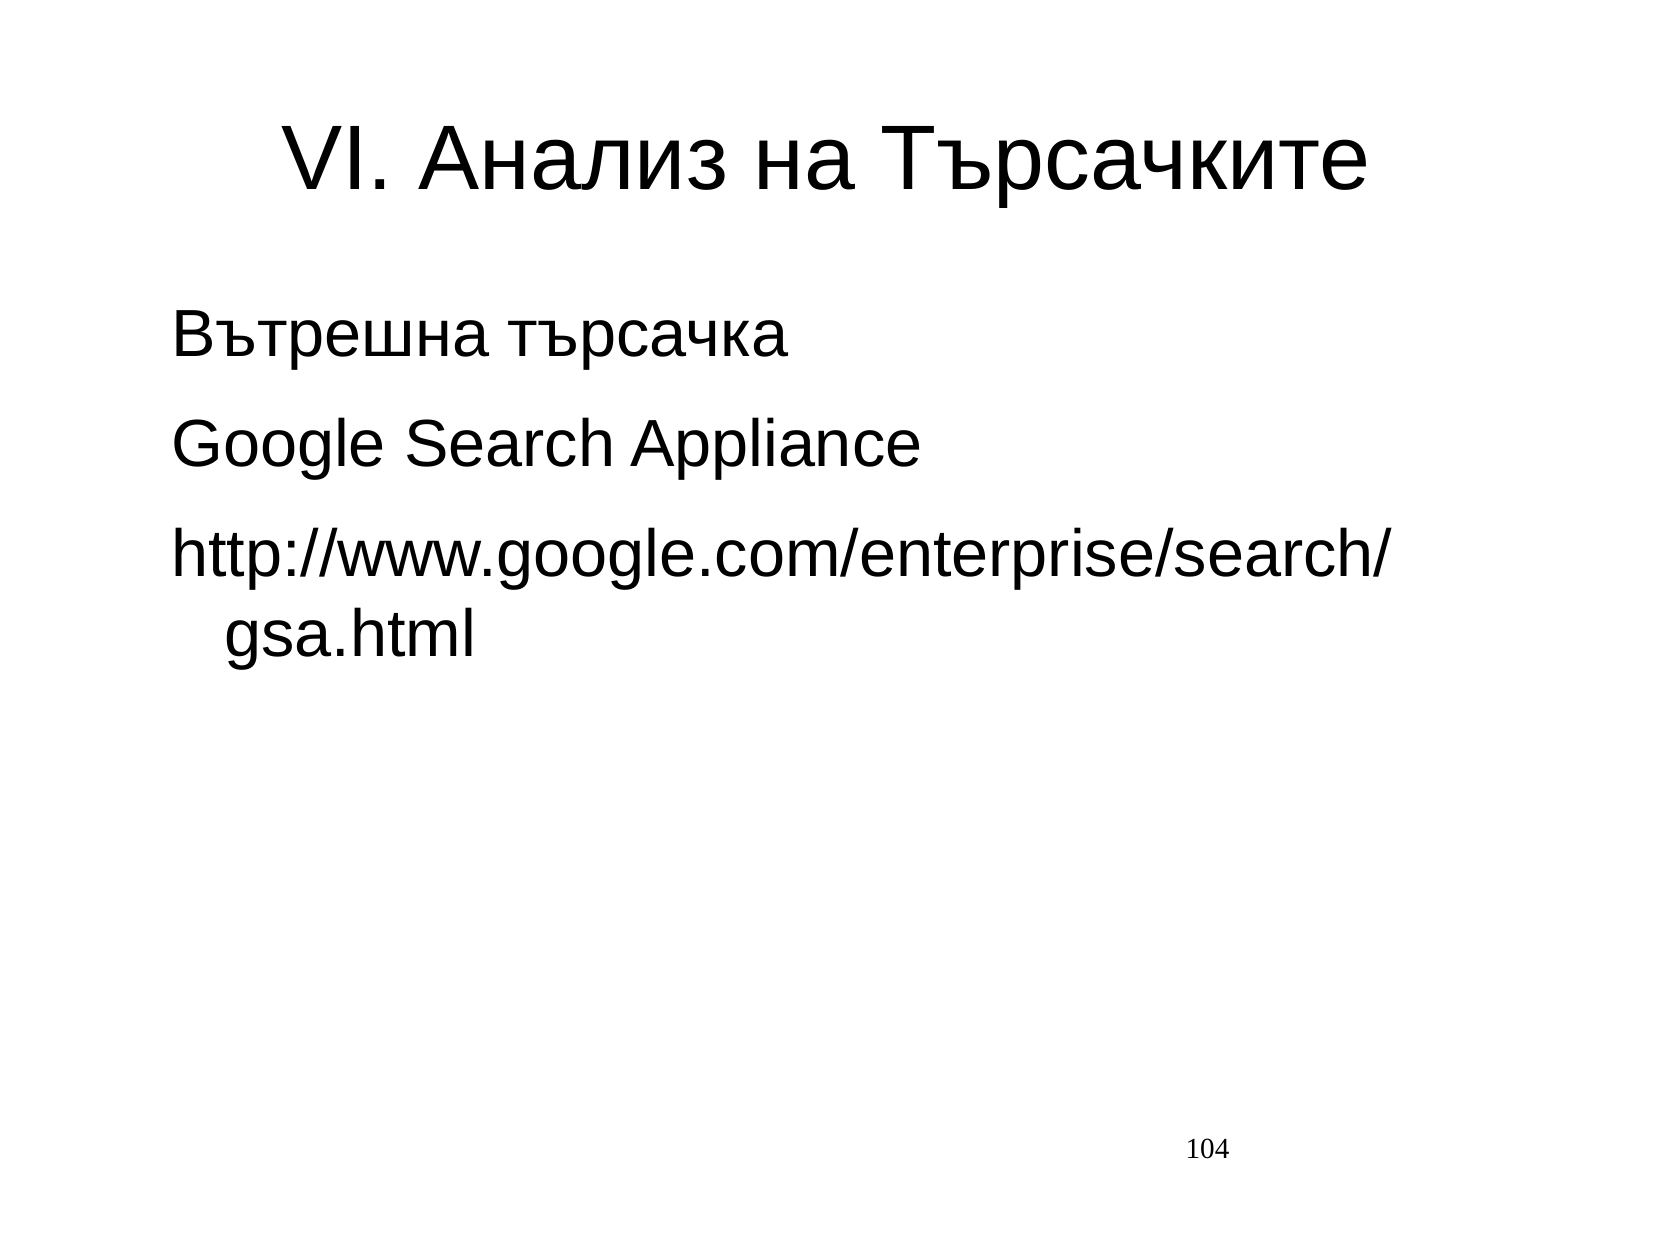

# VI. Анализ на Търсачките
Вътрешна търсачка
Google Search Appliance
http://www.google.com/enterprise/search/gsa.html